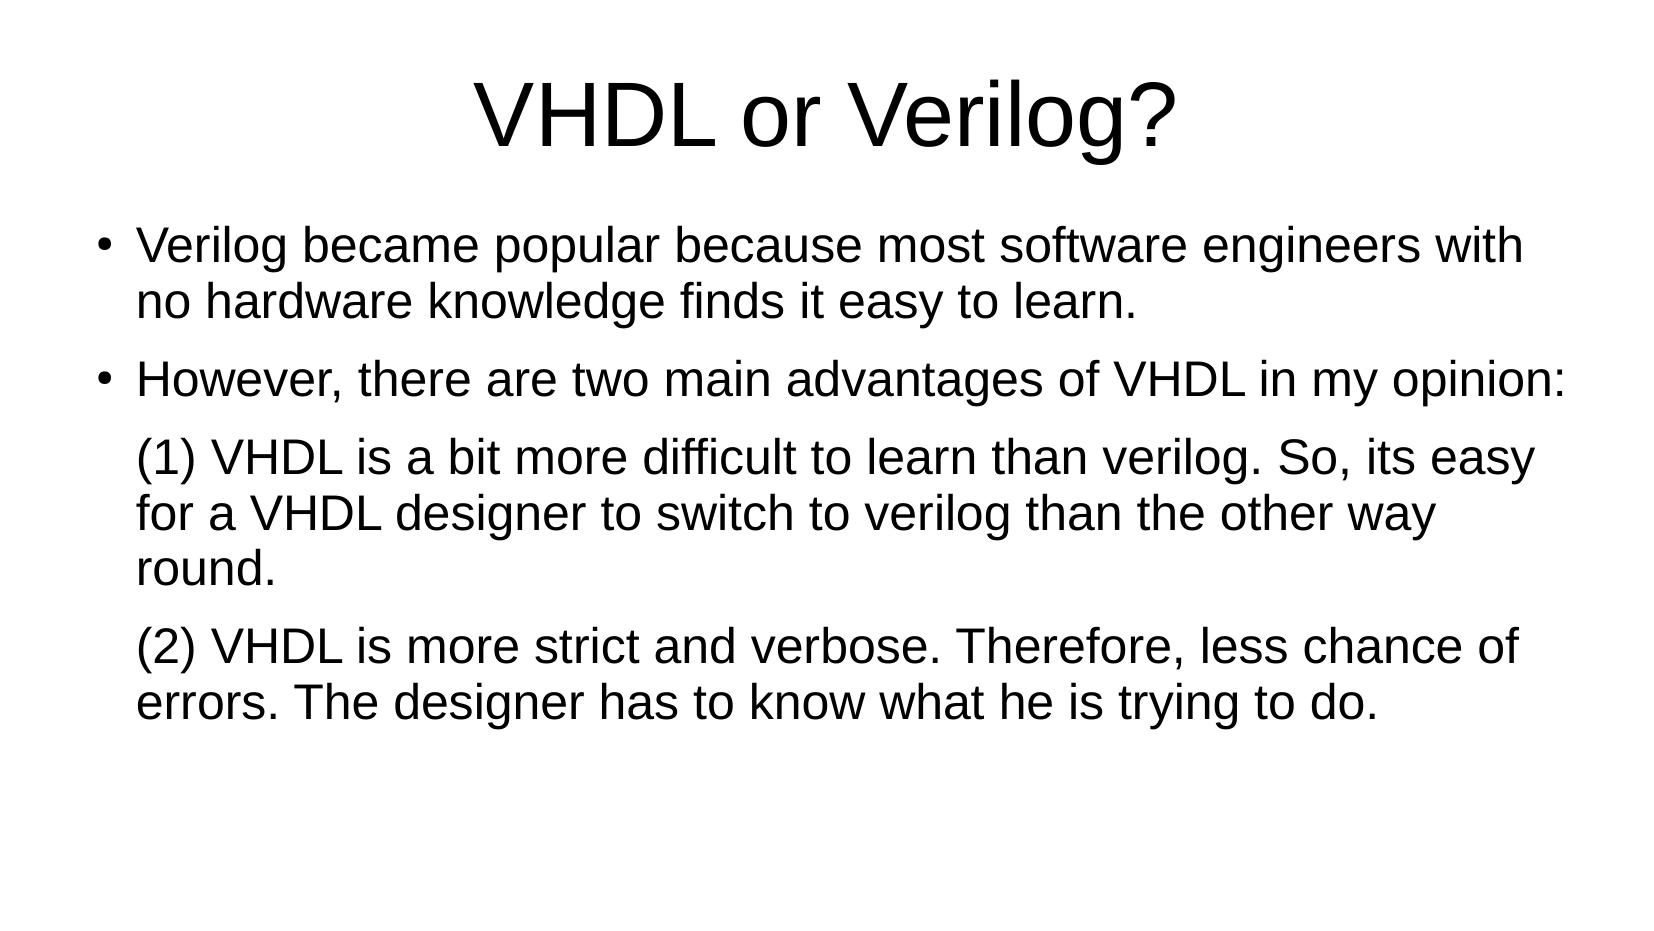

# VHDL or Verilog?
Verilog became popular because most software engineers with no hardware knowledge finds it easy to learn.
However, there are two main advantages of VHDL in my opinion:
(1) VHDL is a bit more difficult to learn than verilog. So, its easy for a VHDL designer to switch to verilog than the other way round.
(2) VHDL is more strict and verbose. Therefore, less chance of errors. The designer has to know what he is trying to do.